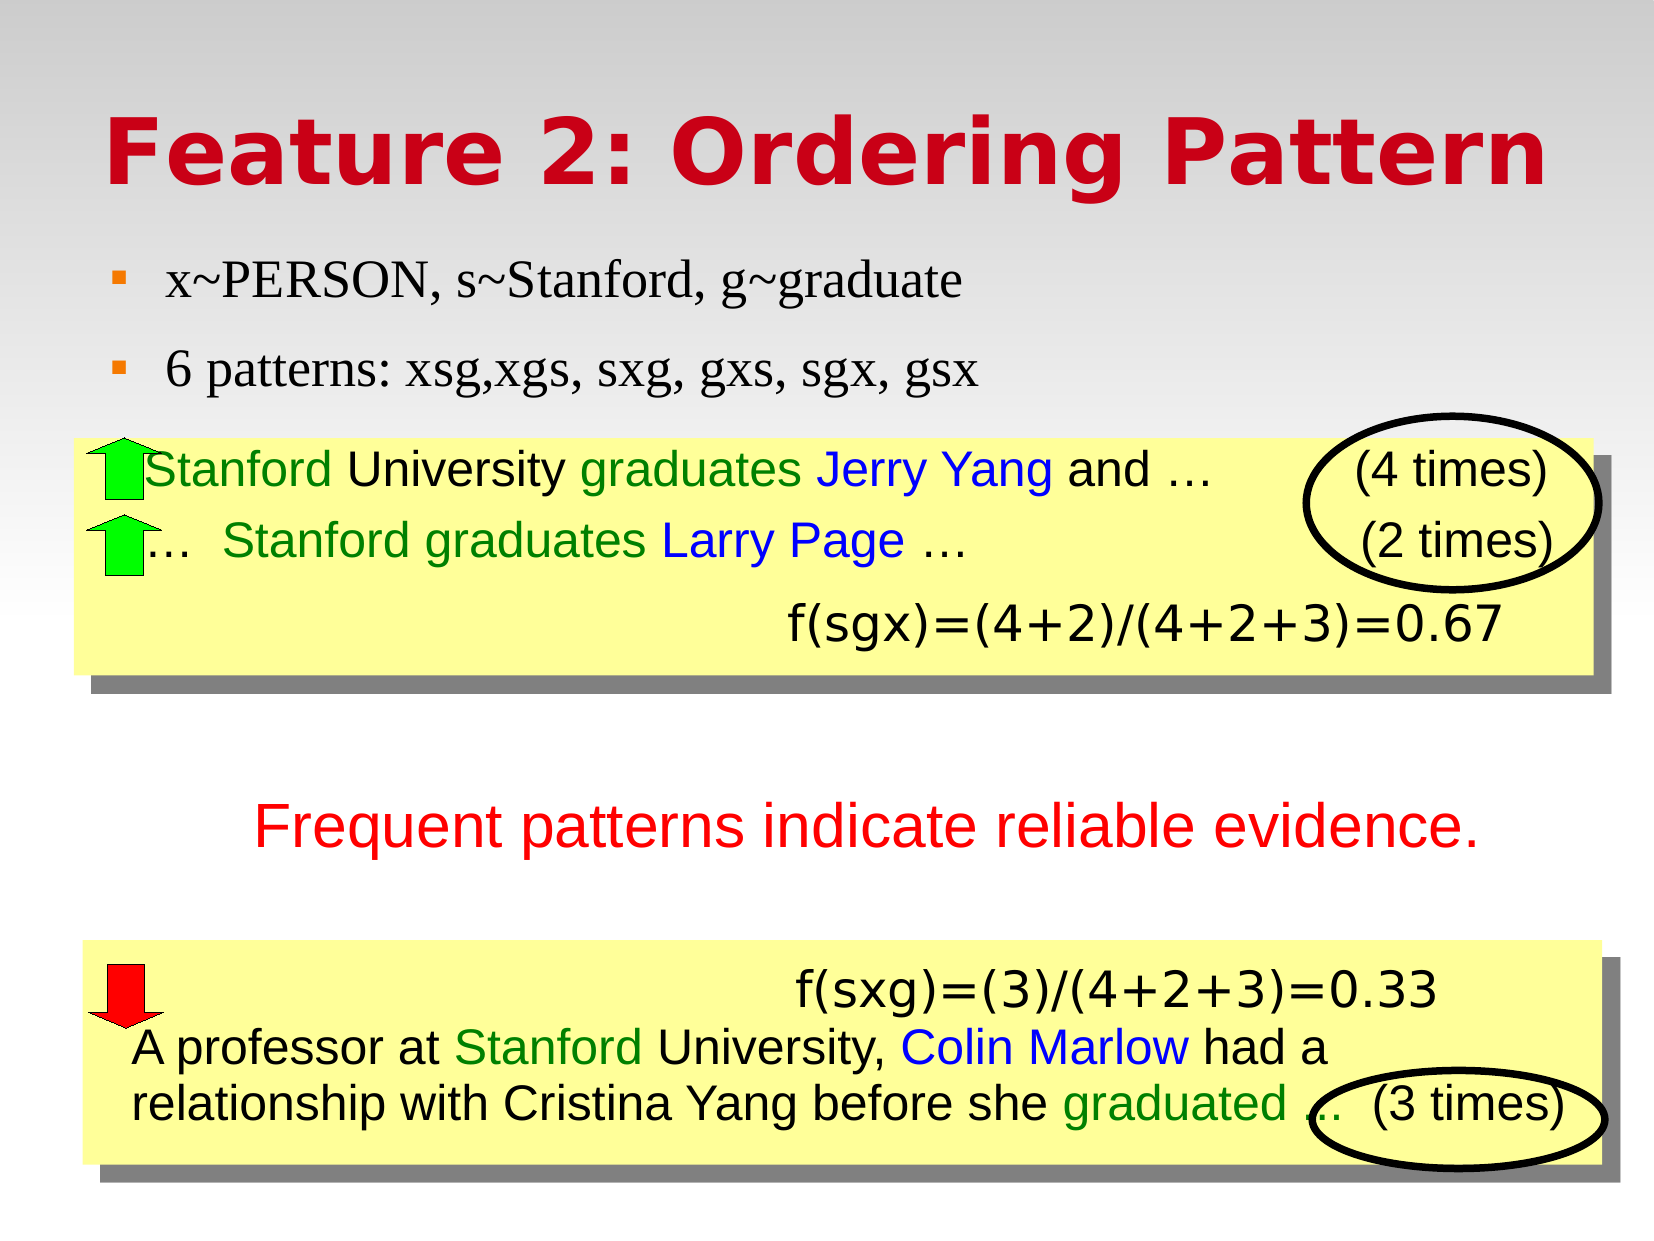

# Feature 2: Ordering Pattern
x~PERSON, s~Stanford, g~graduate
6 patterns: xsg,xgs, sxg, gxs, sgx, gsx
Stanford University graduates Jerry Yang and … (4 times)
… Stanford graduates Larry Page … (2 times)
A professor at Stanford University, Colin Marlow had a relationship with Cristina Yang before she graduated ... (3 times)
Frequent patterns indicate reliable evidence.
f(sgx)=(4+2)/(4+2+3)=0.67
f(sxg)=(3)/(4+2+3)=0.33
10